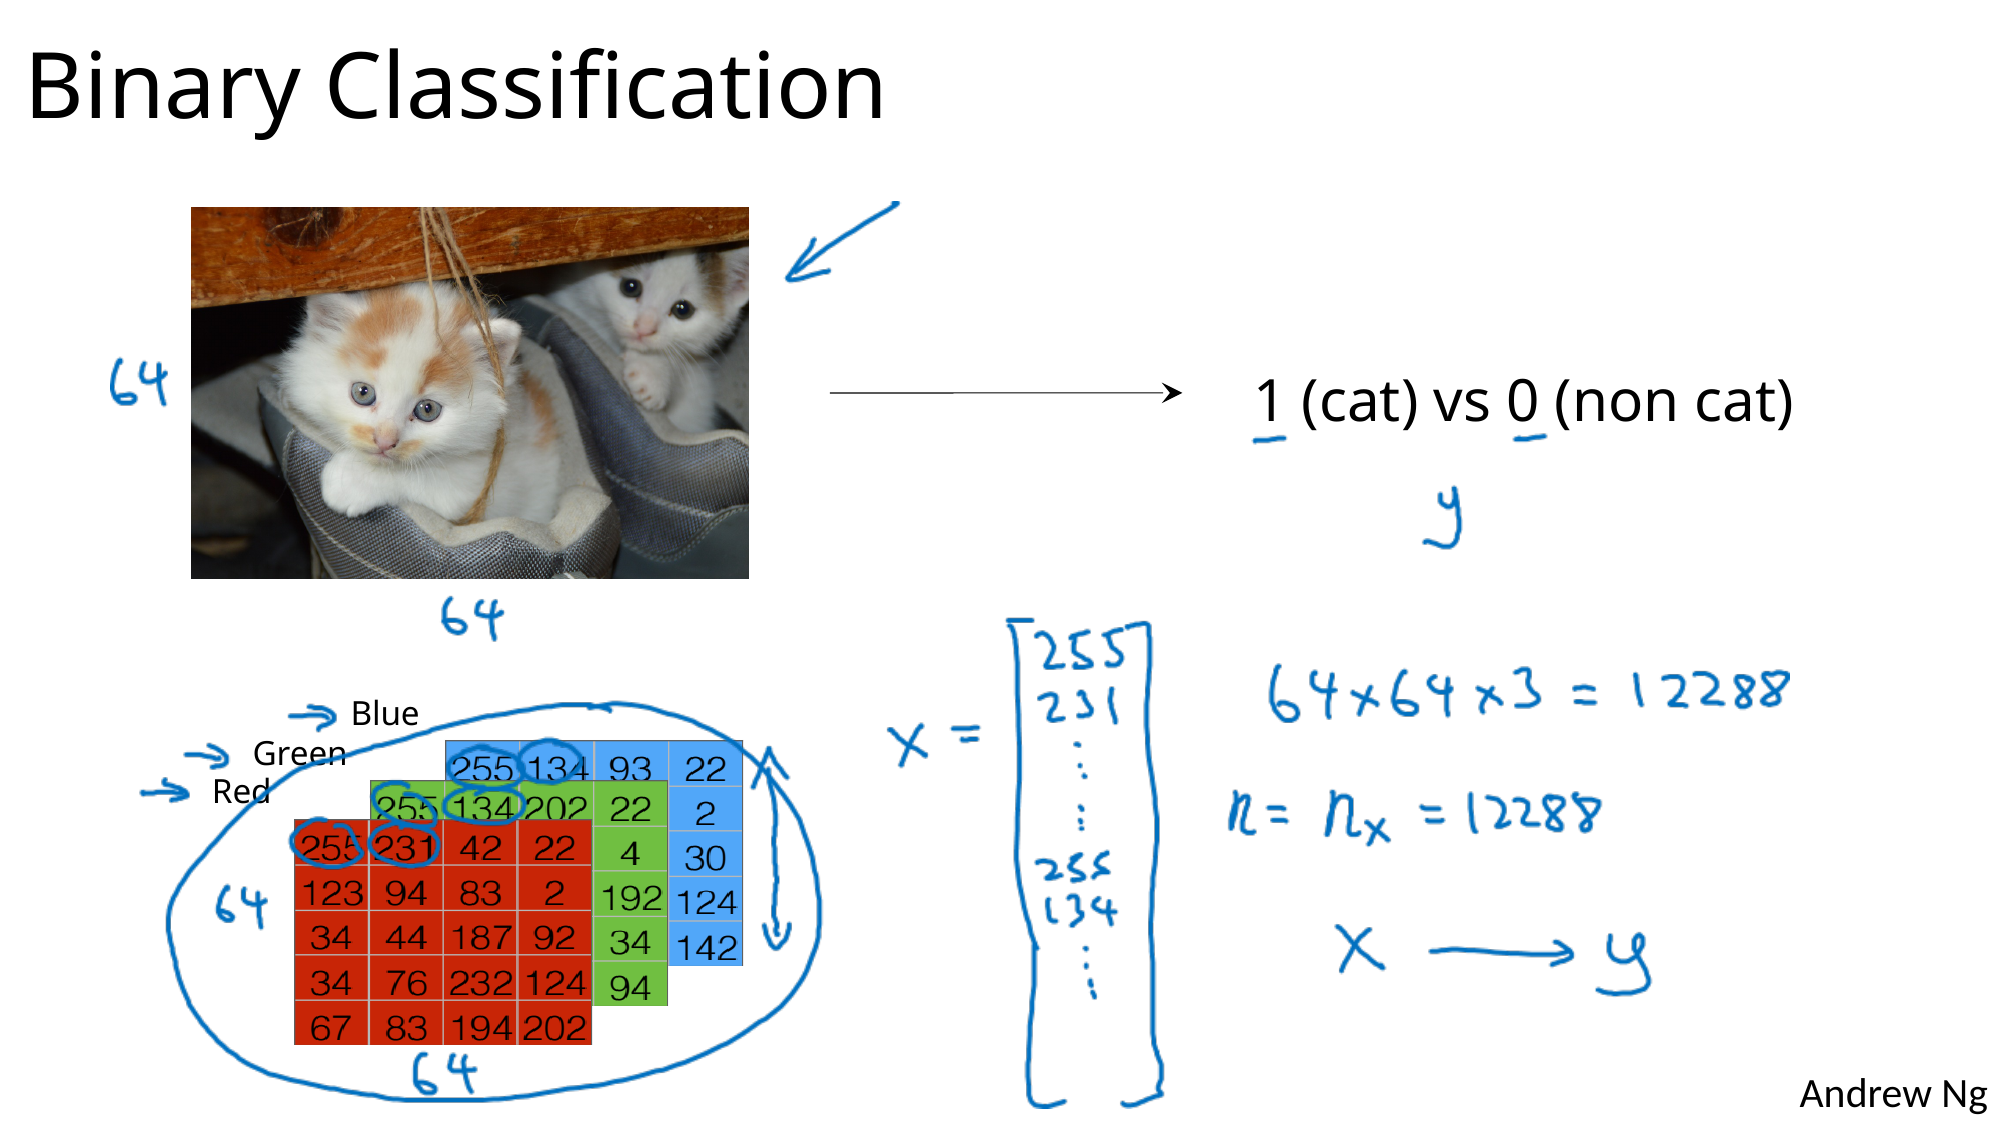

# Binary Classification
1 (cat) vs 0 (non cat)
Blue
Green
Red